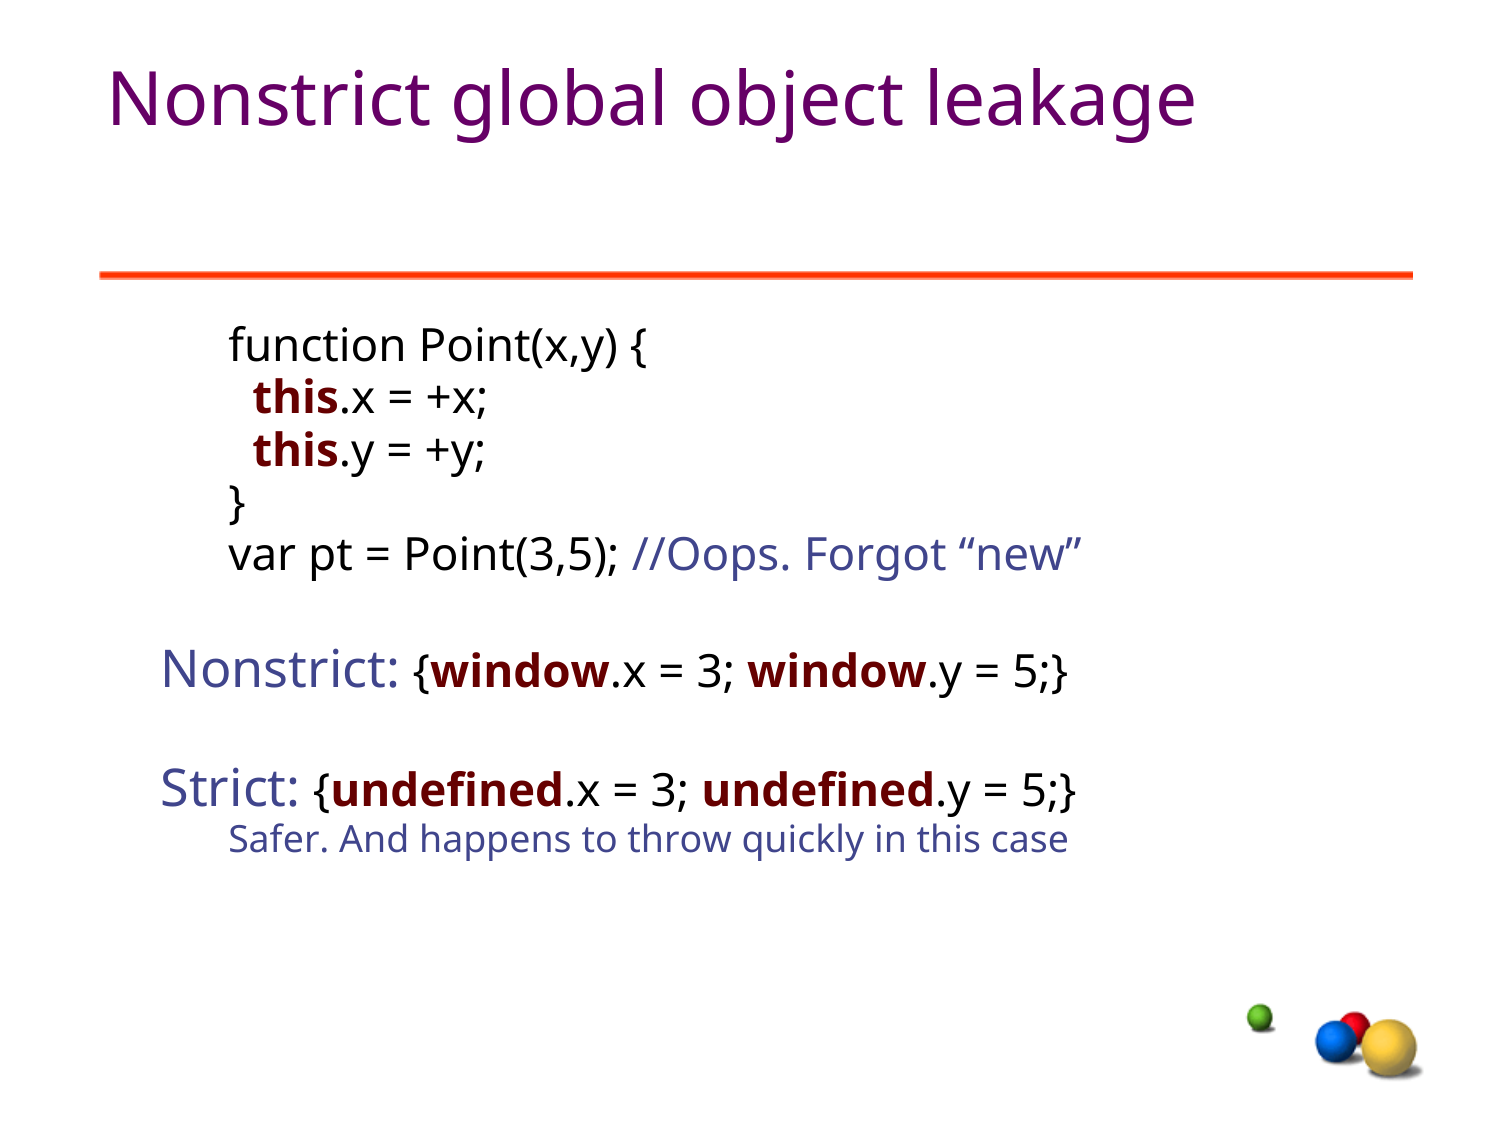

# Nonstrict global object leakage
function Point(x,y) {
 this.x = +x;
 this.y = +y;
}
var pt = Point(3,5); //Oops. Forgot “new”
Nonstrict: {window.x = 3; window.y = 5;}
Strict: {undefined.x = 3; undefined.y = 5;}
Safer. And happens to throw quickly in this case